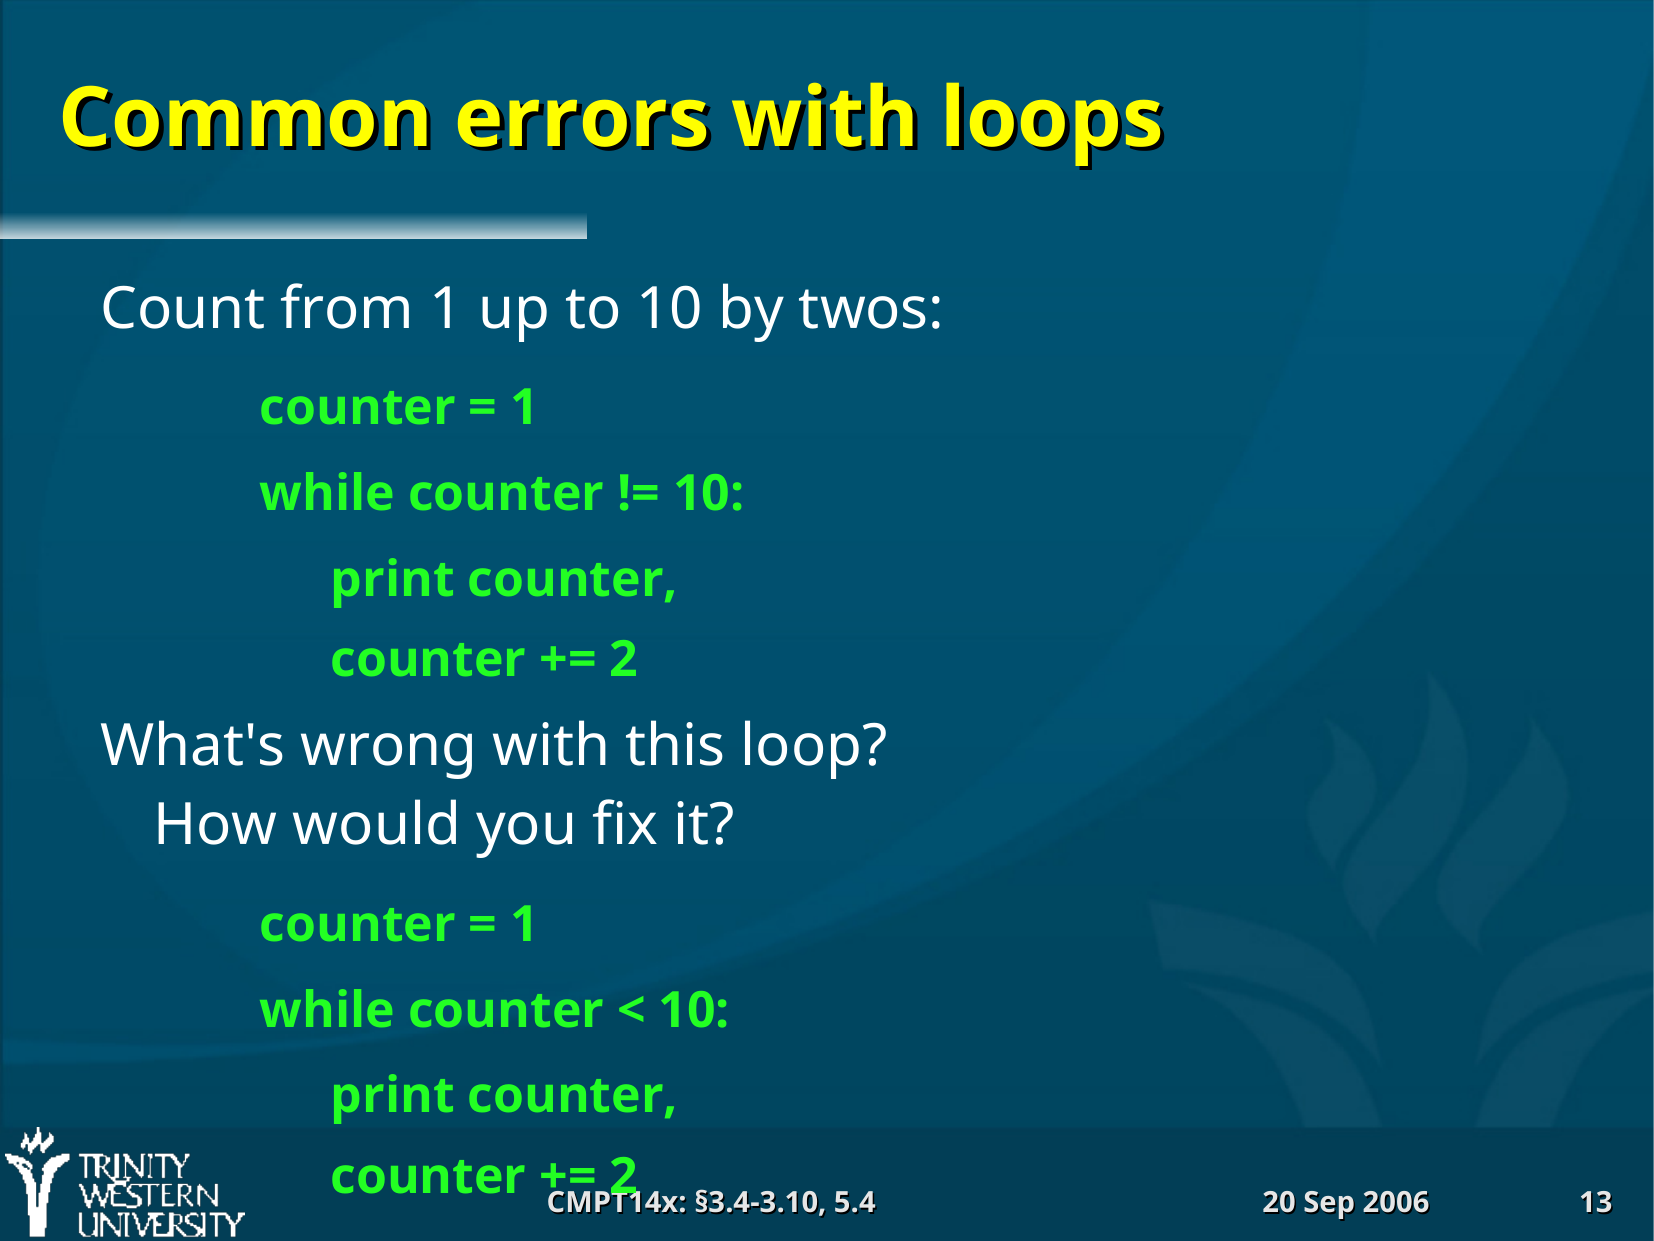

# Common errors with loops
Count from 1 up to 10 by twos:
counter = 1
while counter != 10:
print counter,
counter += 2
What's wrong with this loop?
How would you fix it?
counter = 1
while counter < 10:
print counter,
counter += 2
CMPT14x: §3.4-3.10, 5.4
20 Sep 2006
13